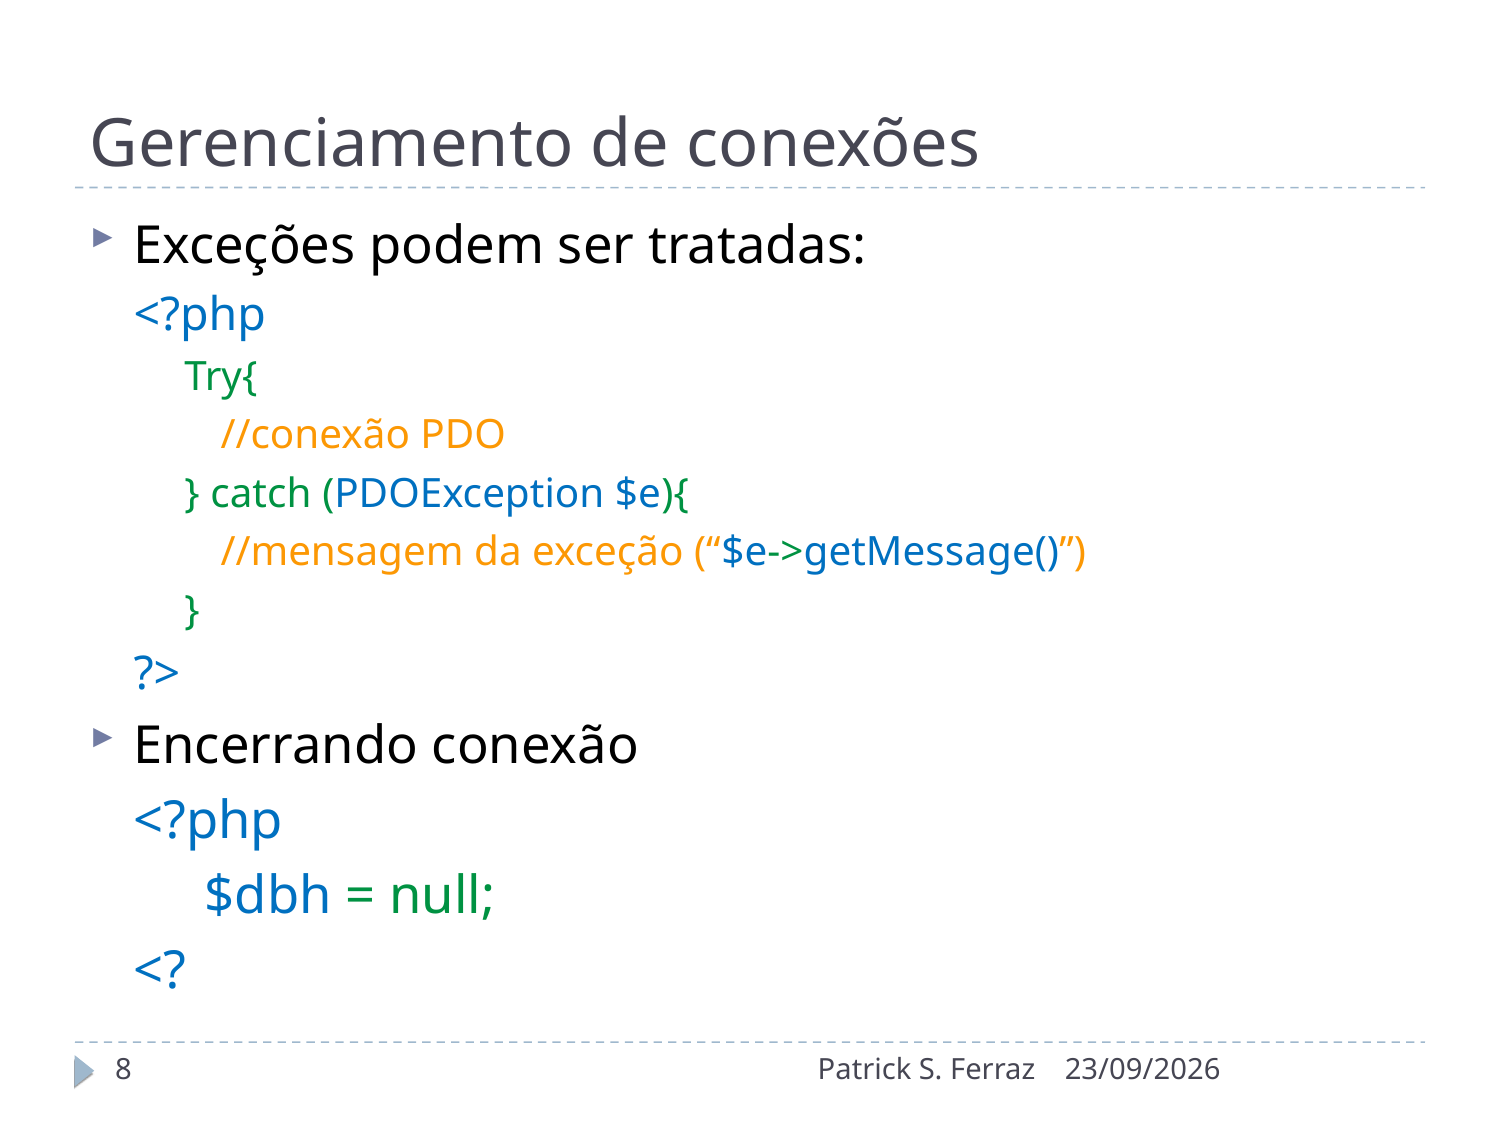

# Gerenciamento de conexões
Exceções podem ser tratadas:
<?php
Try{
	//conexão PDO
} catch (PDOException $e){
	//mensagem da exceção (“$e->getMessage()”)
}
?>
Encerrando conexão
	<?php
 	$dbh = null;
	<?
Patrick S. Ferraz